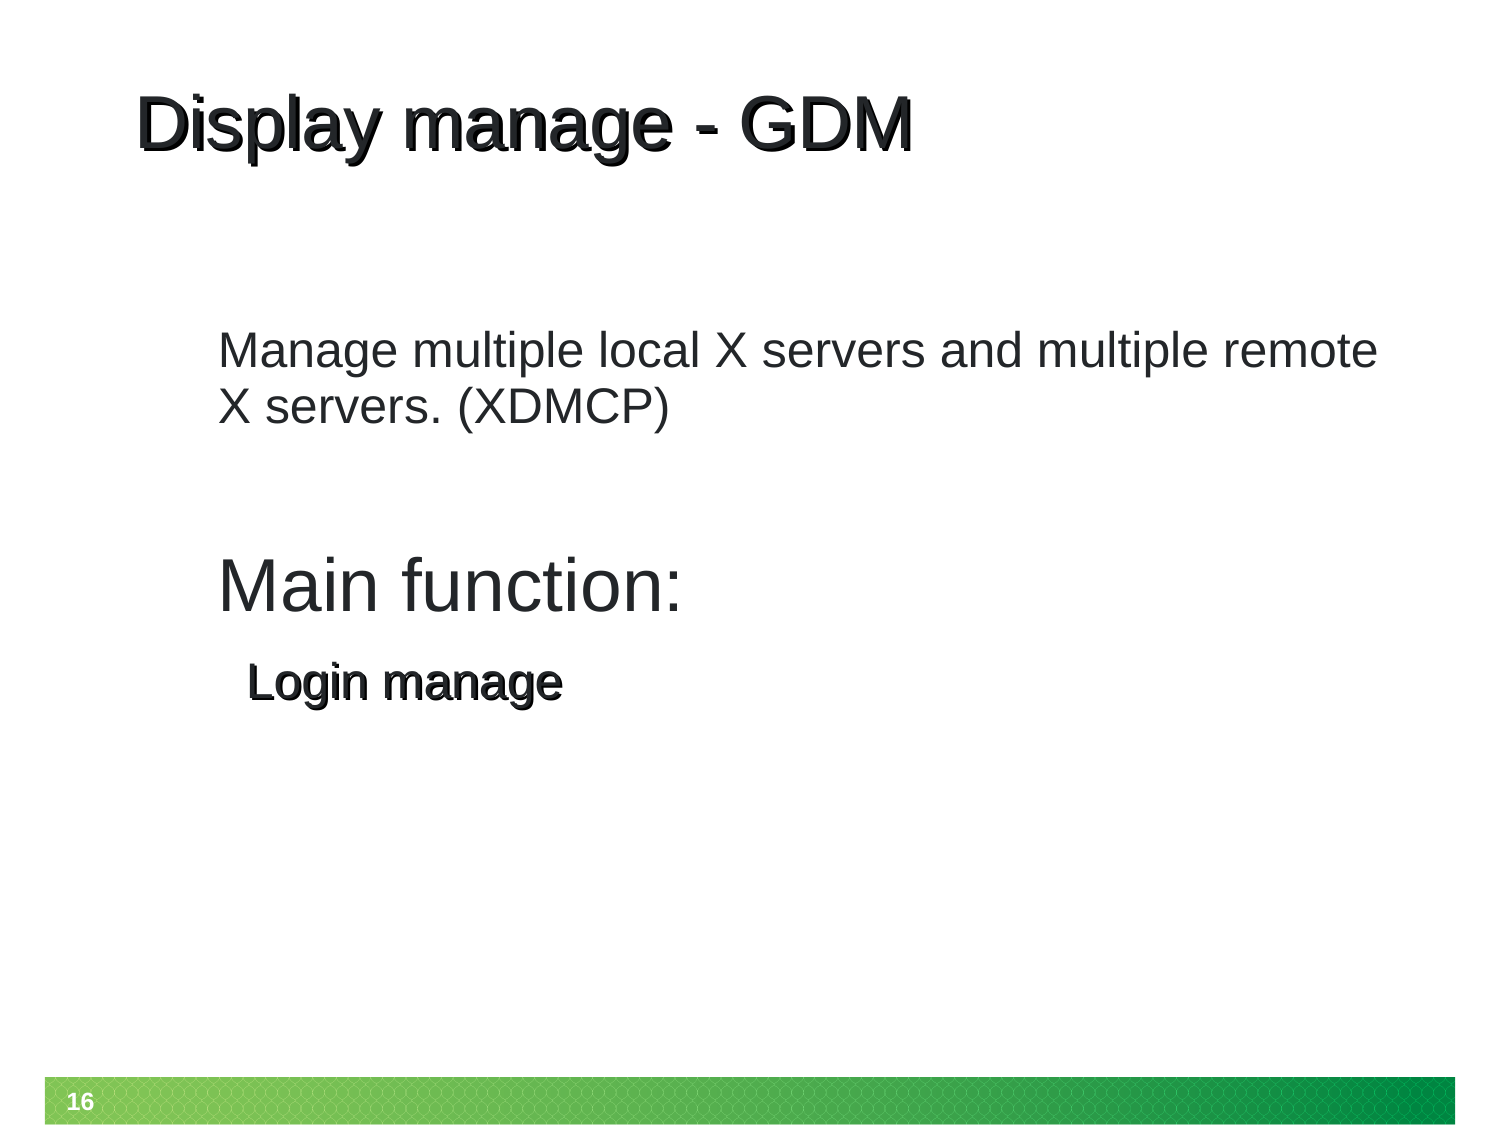

# Display manage - GDM
Manage multiple local X servers and multiple remote X servers. (XDMCP)
Main function:
 Login manage